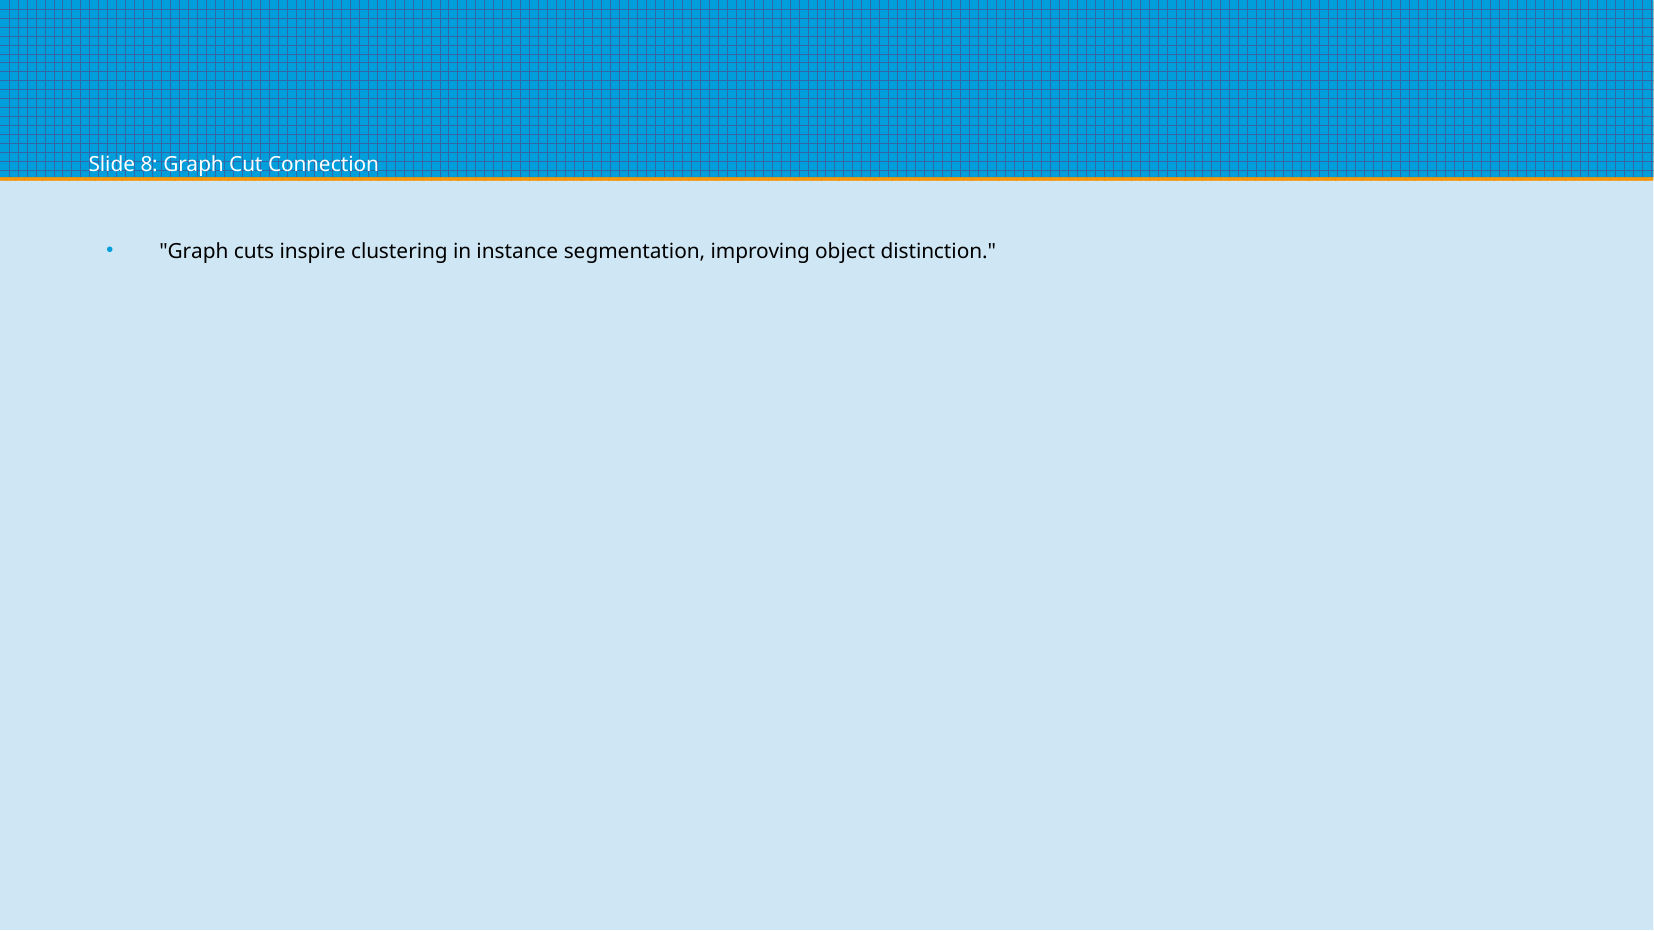

# Slide 8: Graph Cut Connection
"Graph cuts inspire clustering in instance segmentation, improving object distinction."